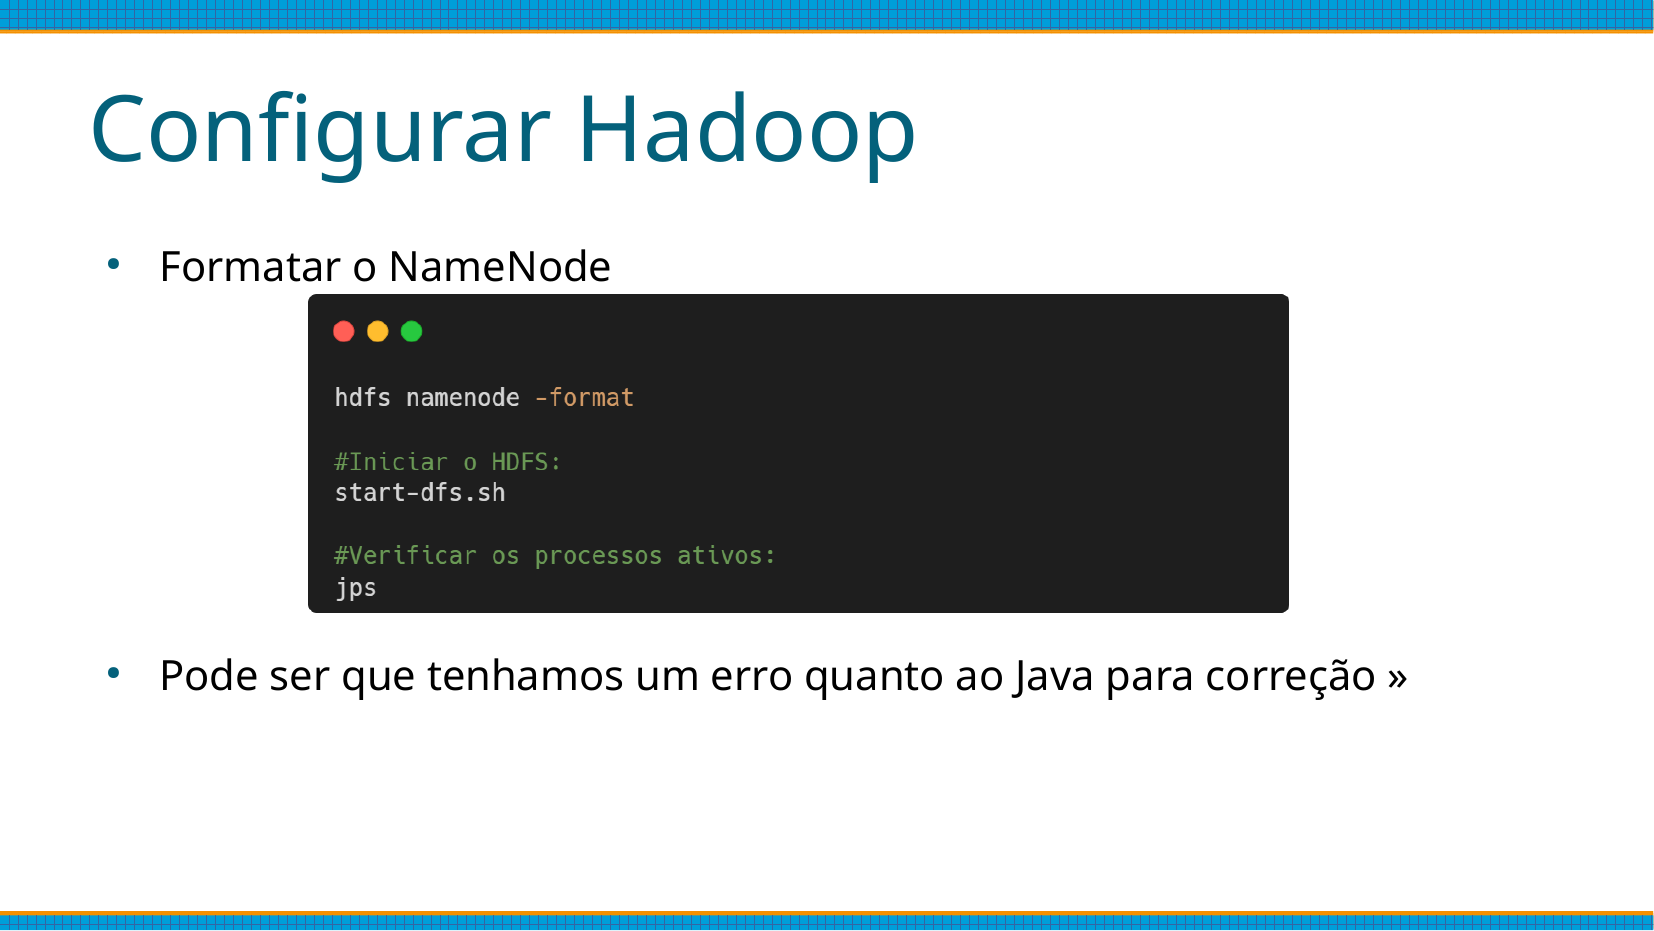

# Configurar Hadoop
Formatar o NameNode
Pode ser que tenhamos um erro quanto ao Java para correção »